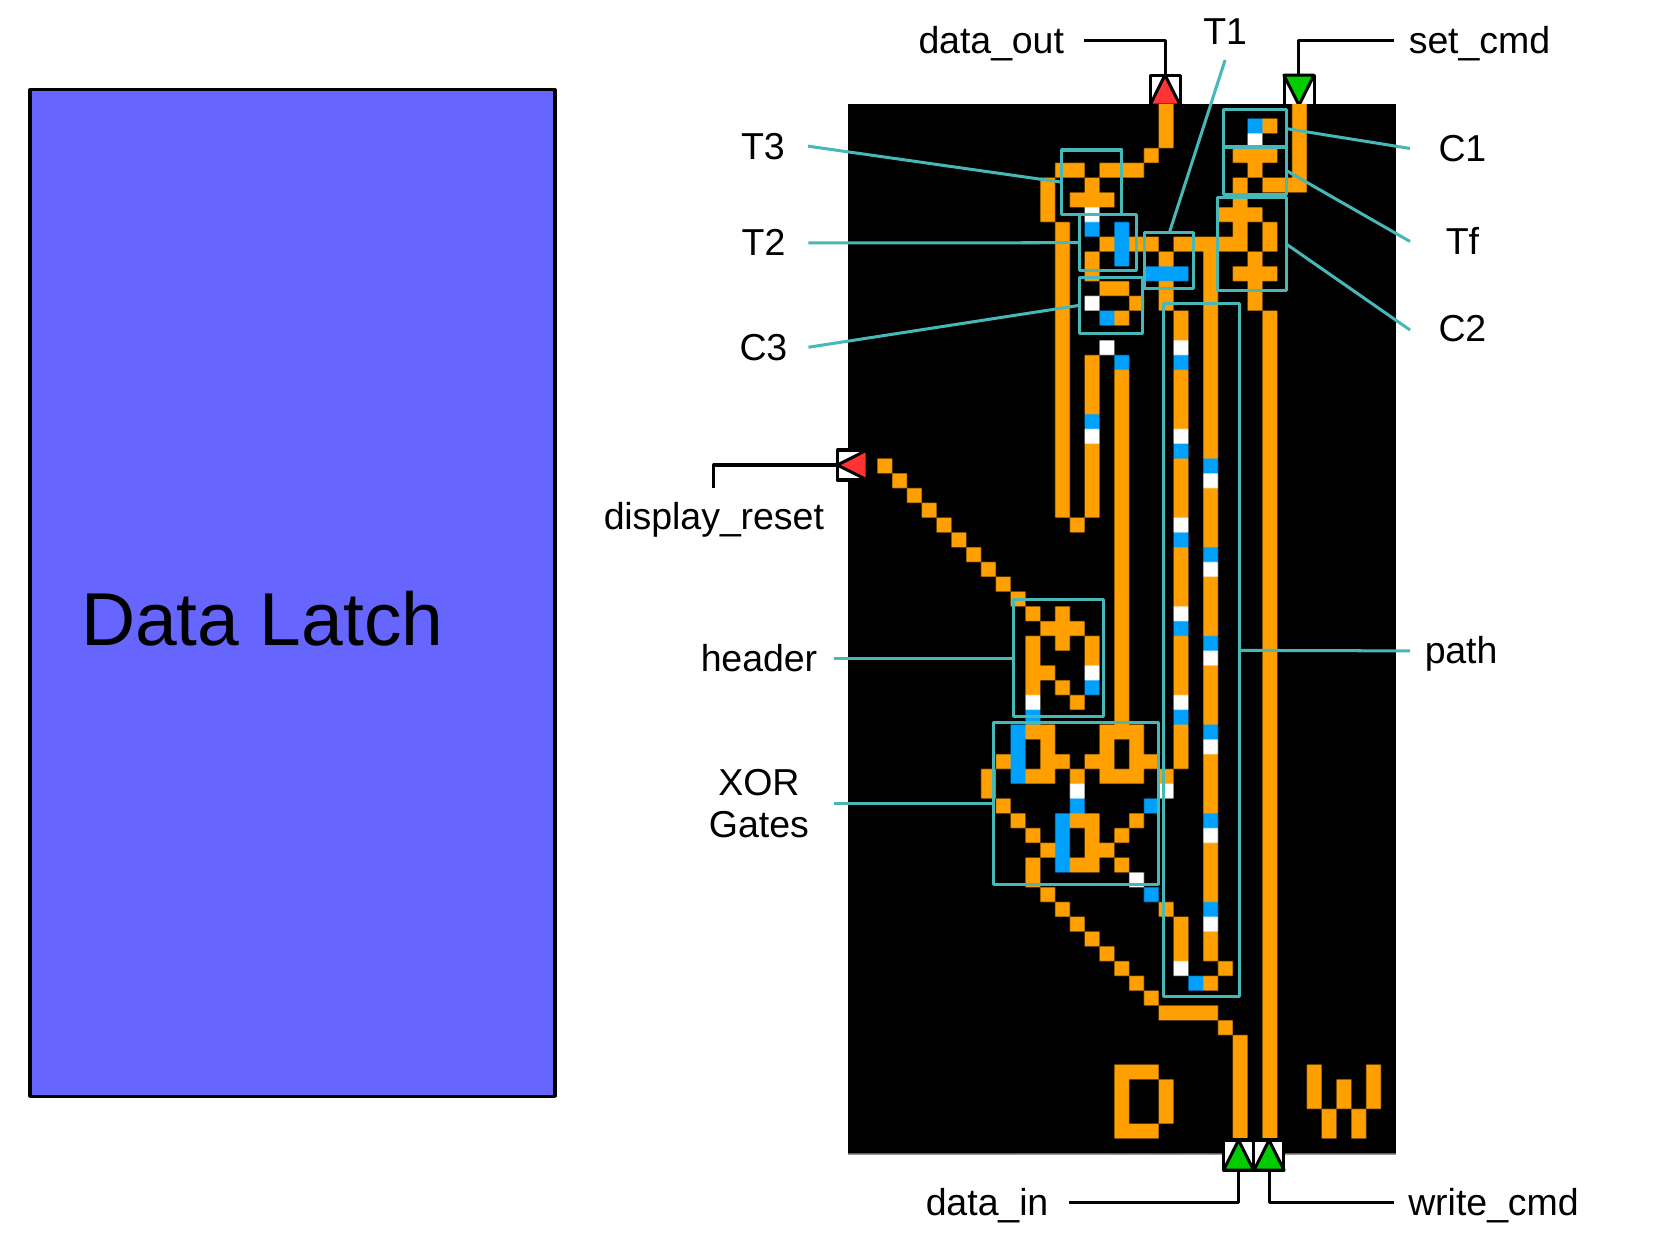

T1
data_out
set_cmd
T3
C1
Tf
T2
C2
C3
display_reset
Data Latch
path
header
XOR Gates
write_cmd
data_in